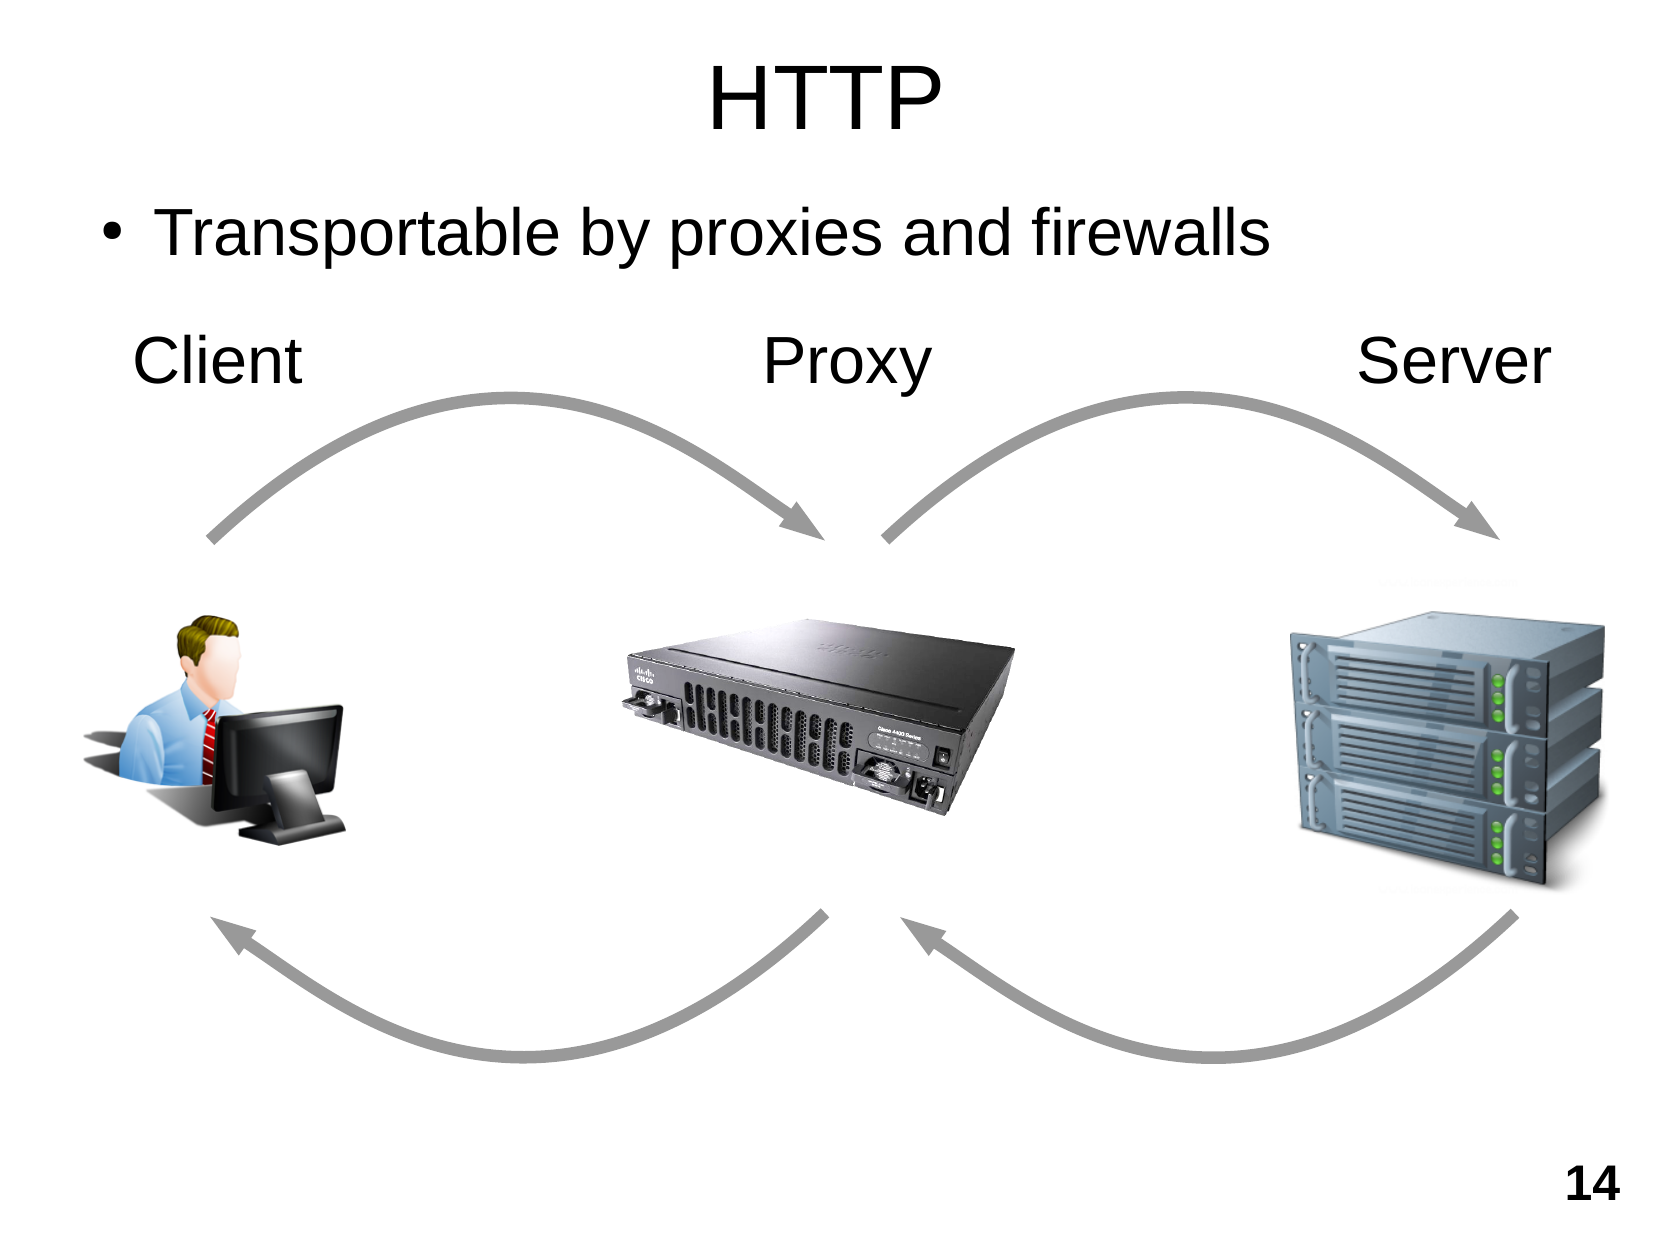

# HTTP
Transportable by proxies and firewalls
Client
Server
Proxy
14